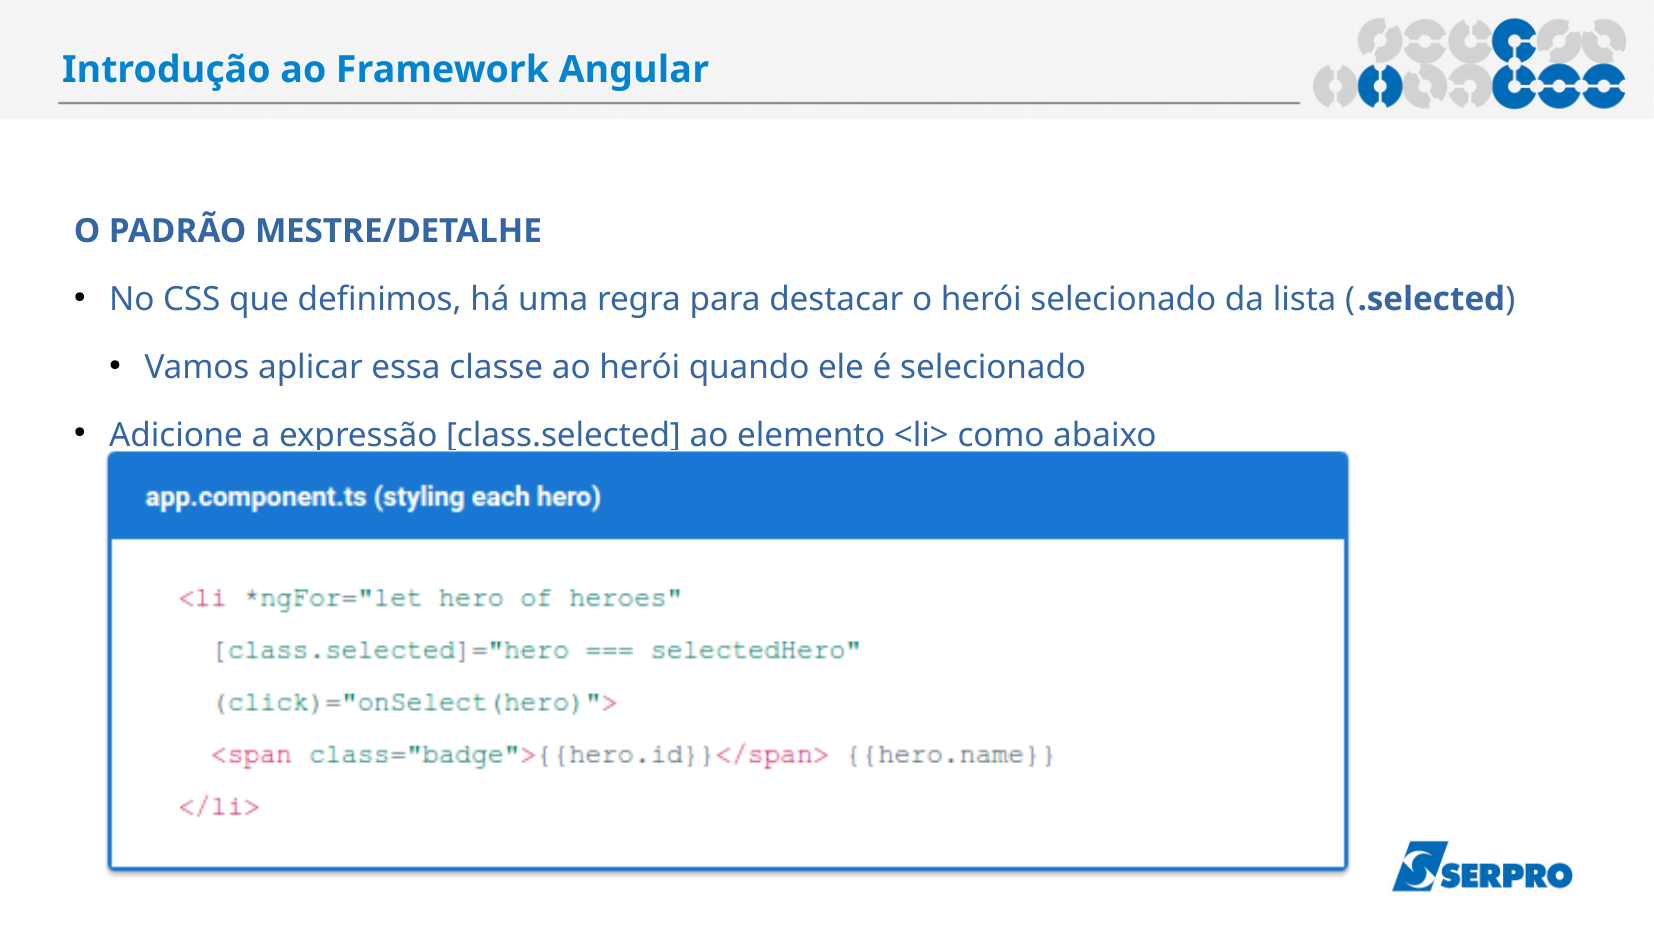

Introdução ao Framework Angular
O PADRÃO MESTRE/DETALHE
No CSS que definimos, há uma regra para destacar o herói selecionado da lista (.selected)
Vamos aplicar essa classe ao herói quando ele é selecionado
Adicione a expressão [class.selected] ao elemento <li> como abaixo